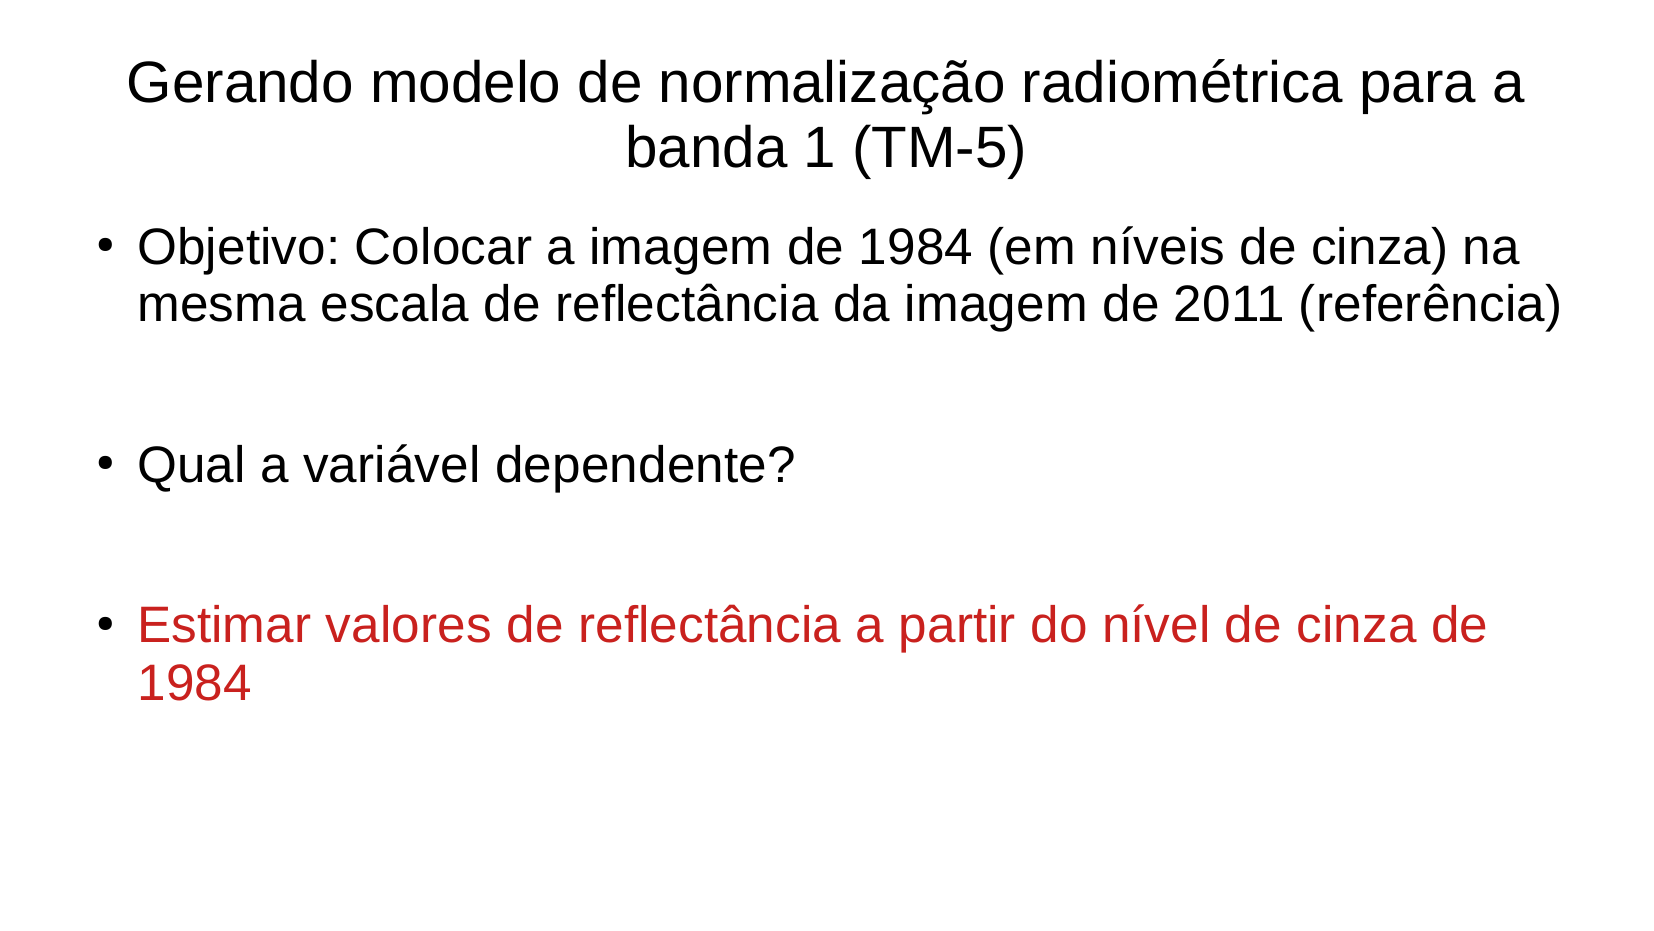

# Gerando modelo de normalização radiométrica para a banda 1 (TM-5)
Objetivo: Colocar a imagem de 1984 (em níveis de cinza) na mesma escala de reflectância da imagem de 2011 (referência)
Qual a variável dependente?
Estimar valores de reflectância a partir do nível de cinza de 1984